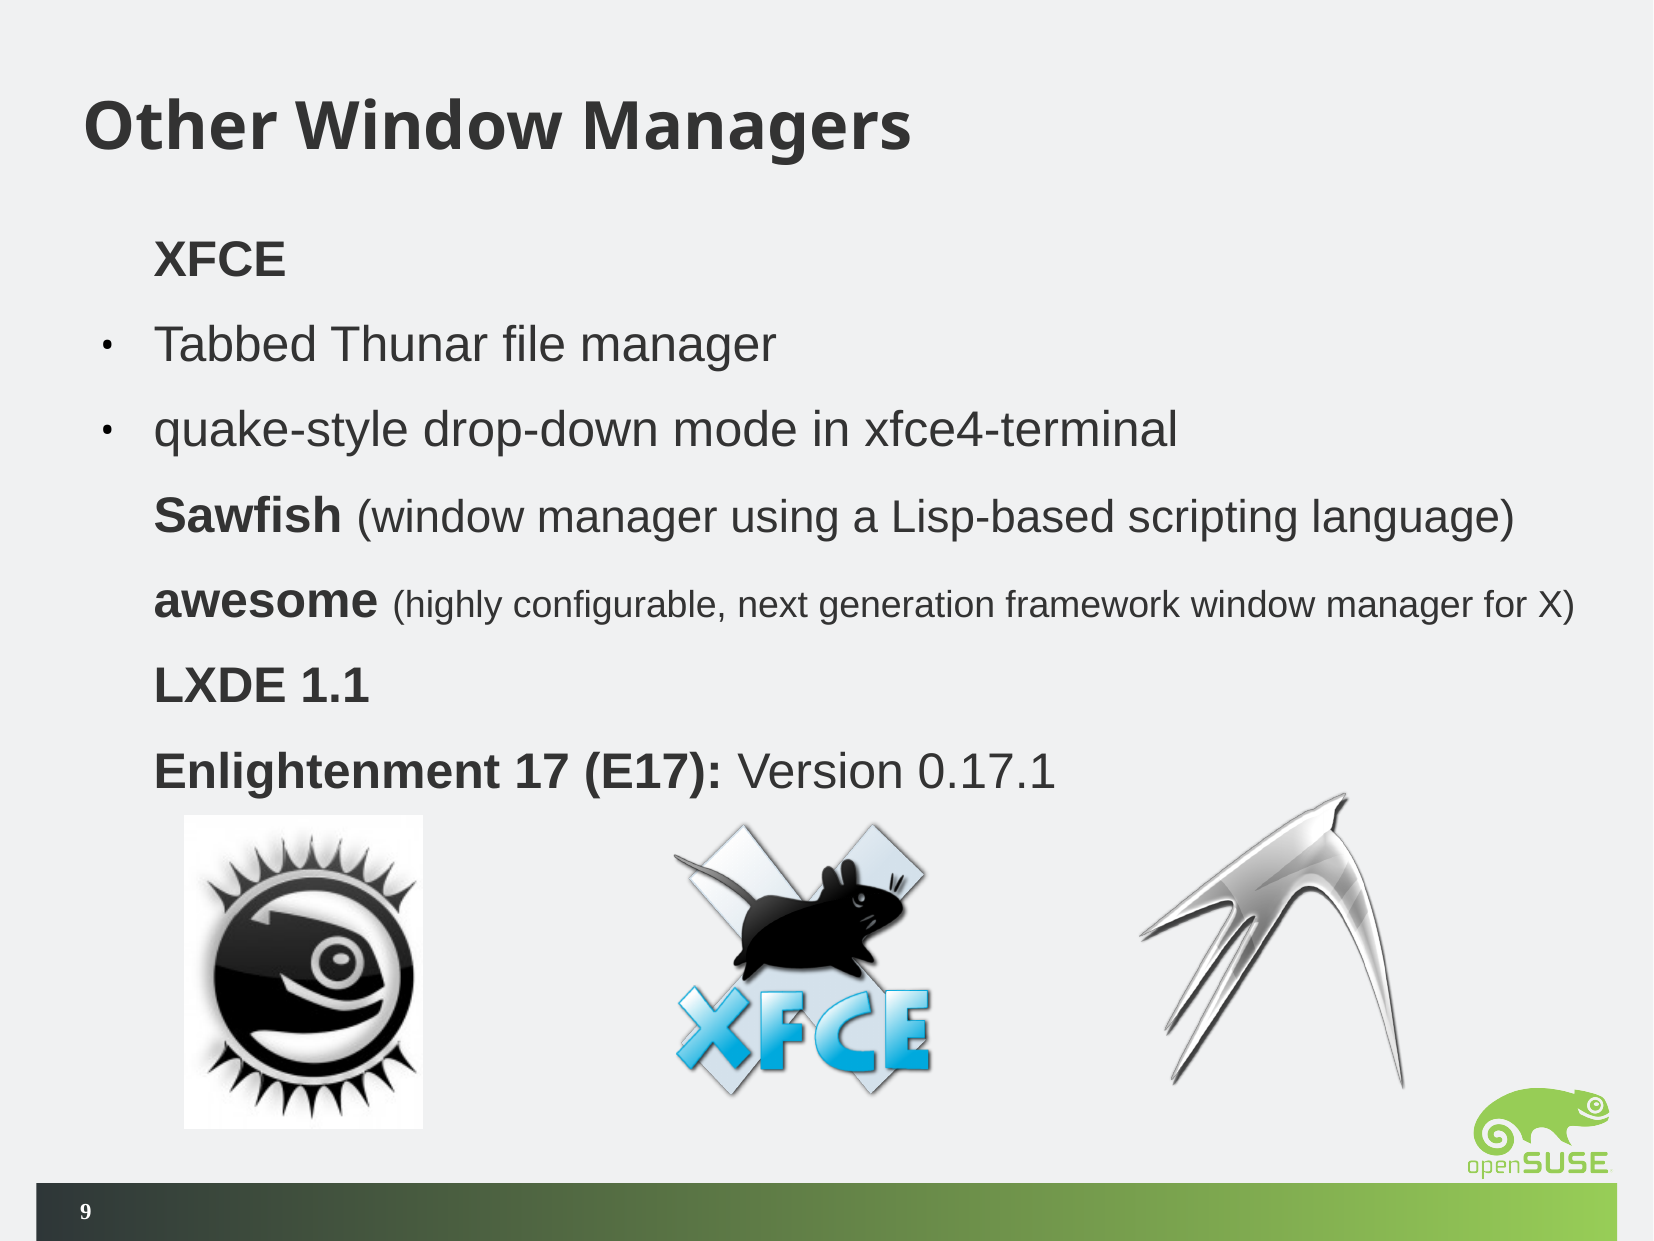

# Other Window Managers
XFCE
Tabbed Thunar file manager
quake-style drop-down mode in xfce4-terminal
Sawfish (window manager using a Lisp-based scripting language)
awesome (highly configurable, next generation framework window manager for X)
LXDE 1.1
Enlightenment 17 (E17): Version 0.17.1
9